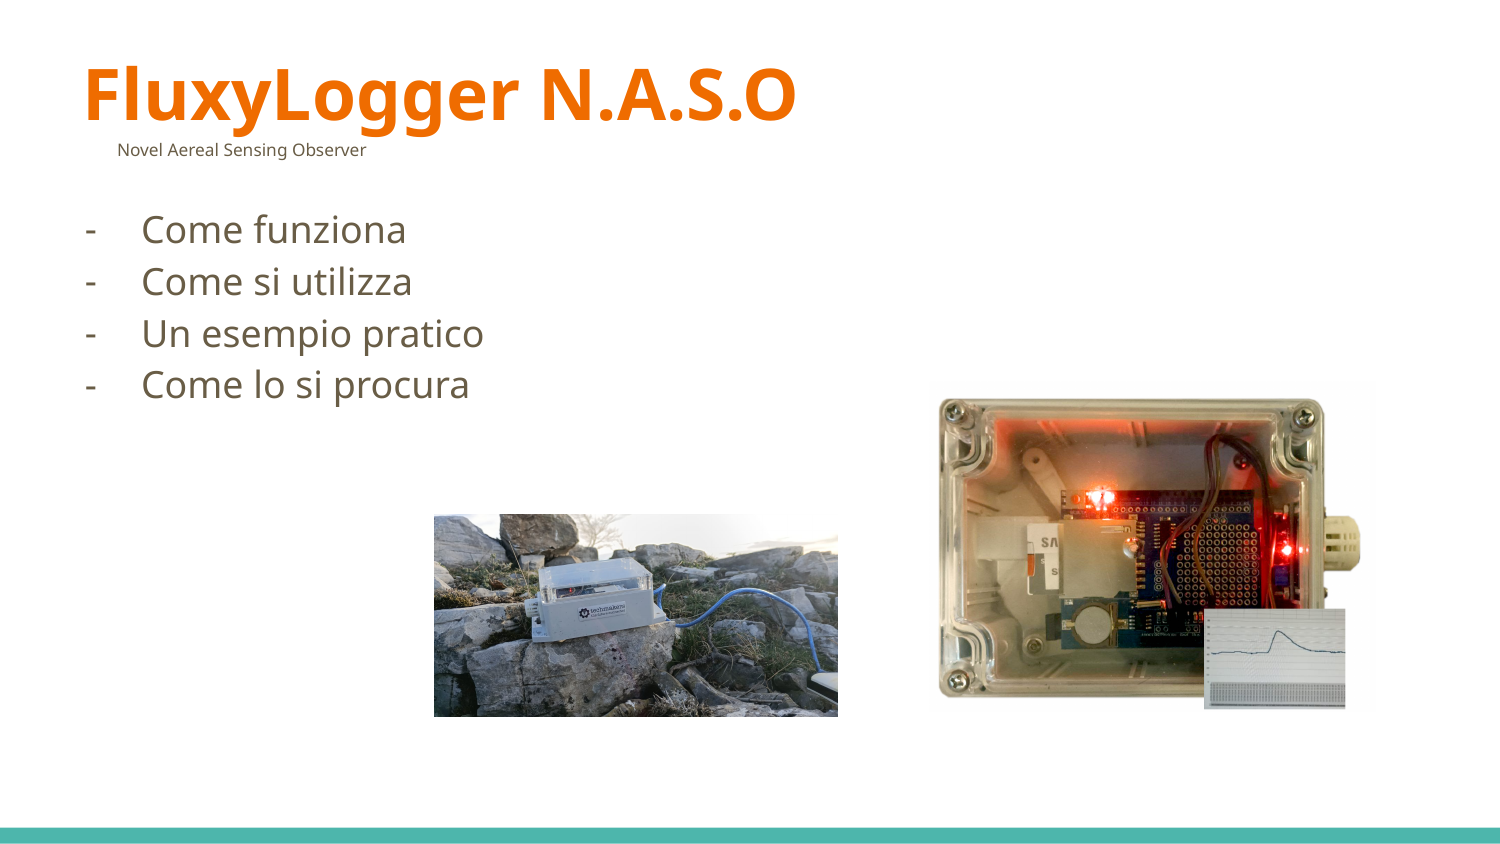

# FluxyLogger N.A.S.O
Novel Aereal Sensing Observer
Come funziona
Come si utilizza
Un esempio pratico
Come lo si procura